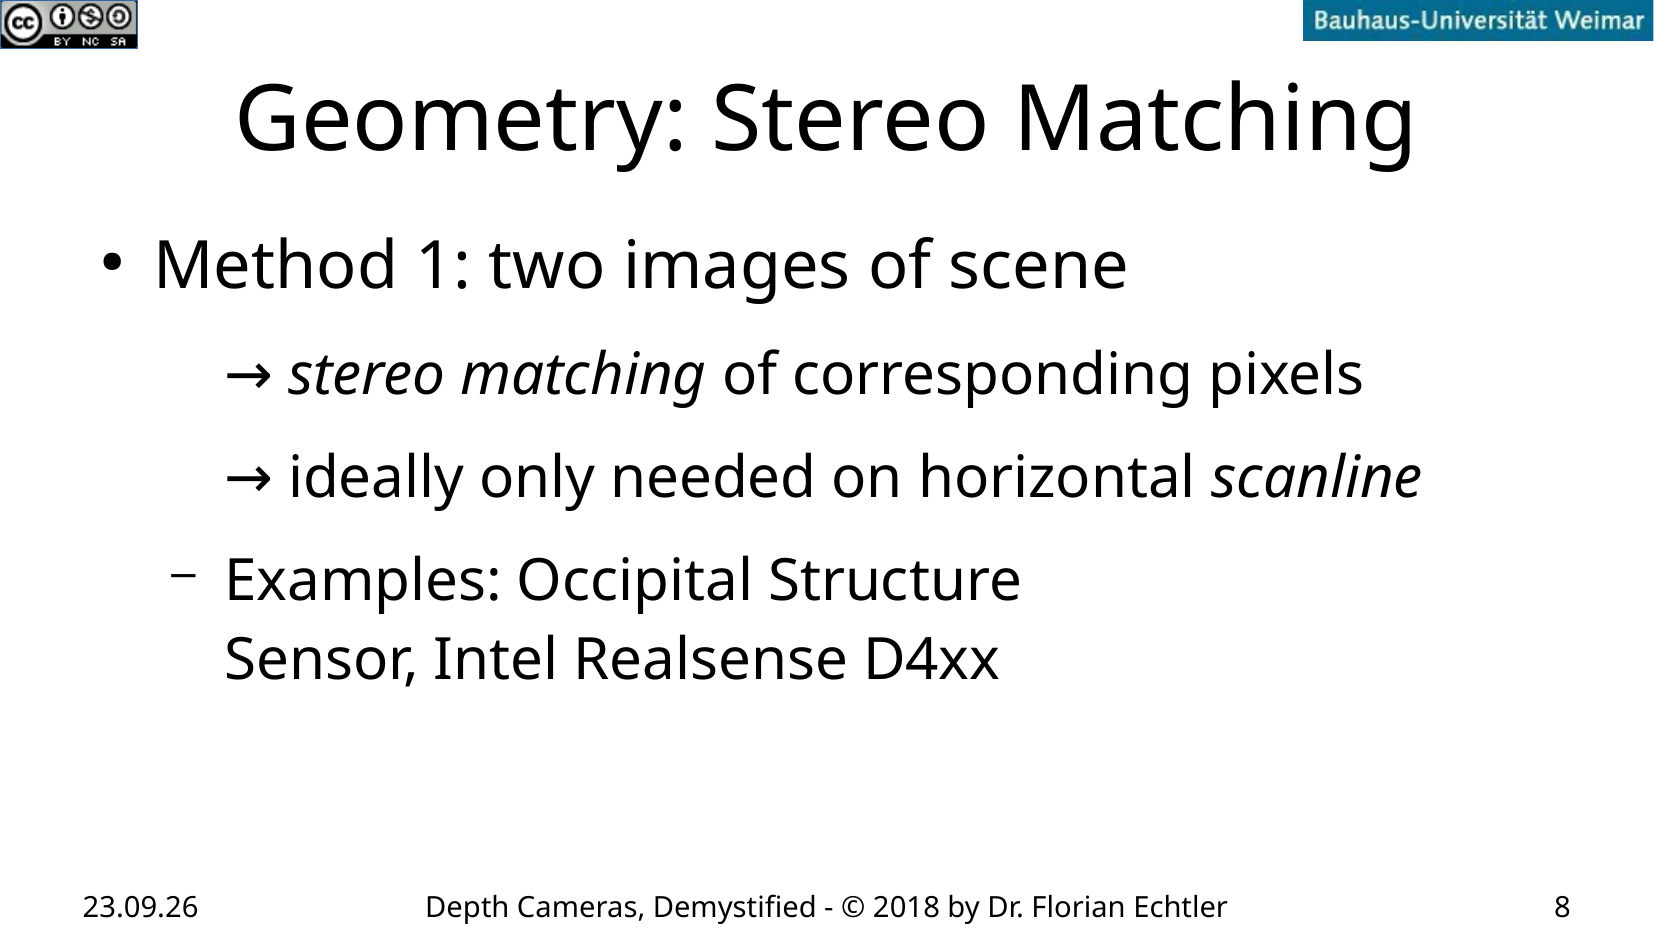

# Geometry: Stereo Matching
Method 1: two images of scene
→ stereo matching of corresponding pixels
→ ideally only needed on horizontal scanline
Examples: Occipital Structure Sensor, Intel Realsense D4xx
Depth Cameras, Demystified - © 2018 by Dr. Florian Echtler
8